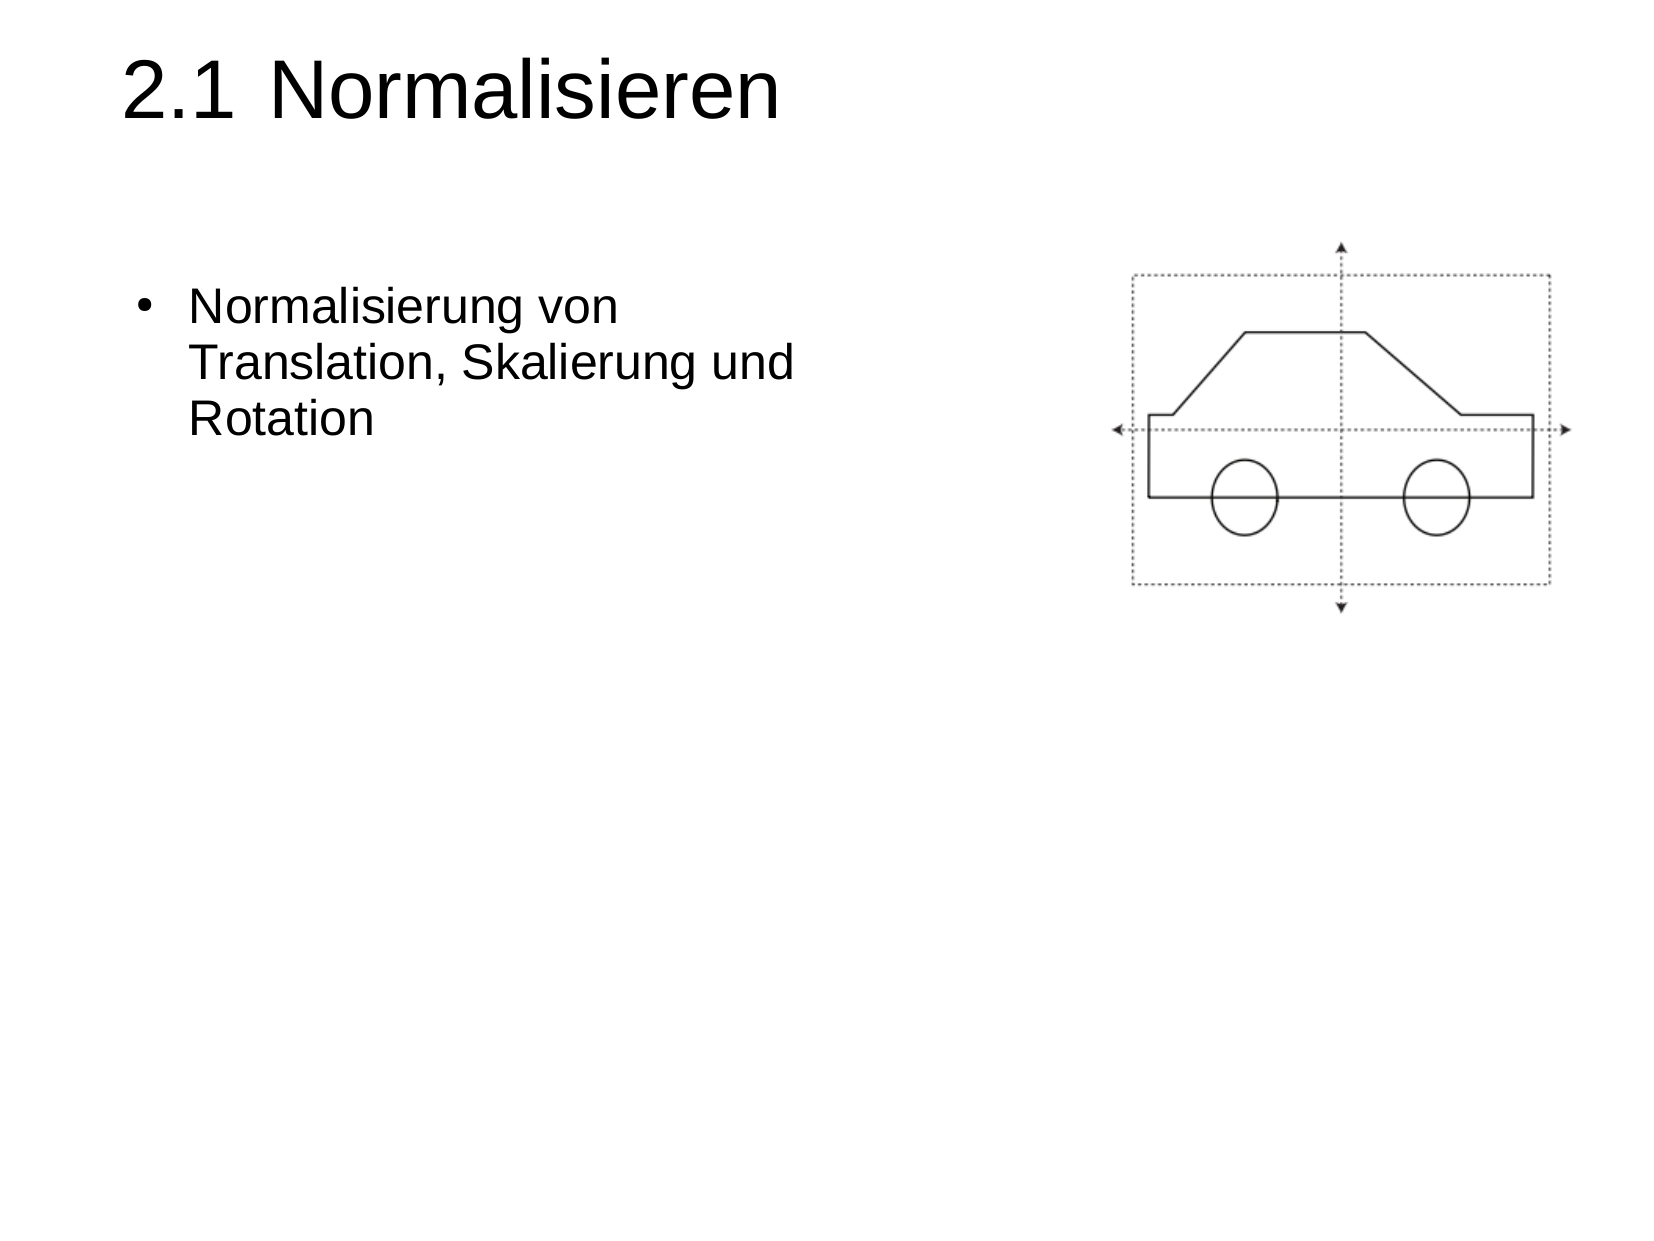

2.1	Normalisieren
Normalisierung von Translation, Skalierung und Rotation